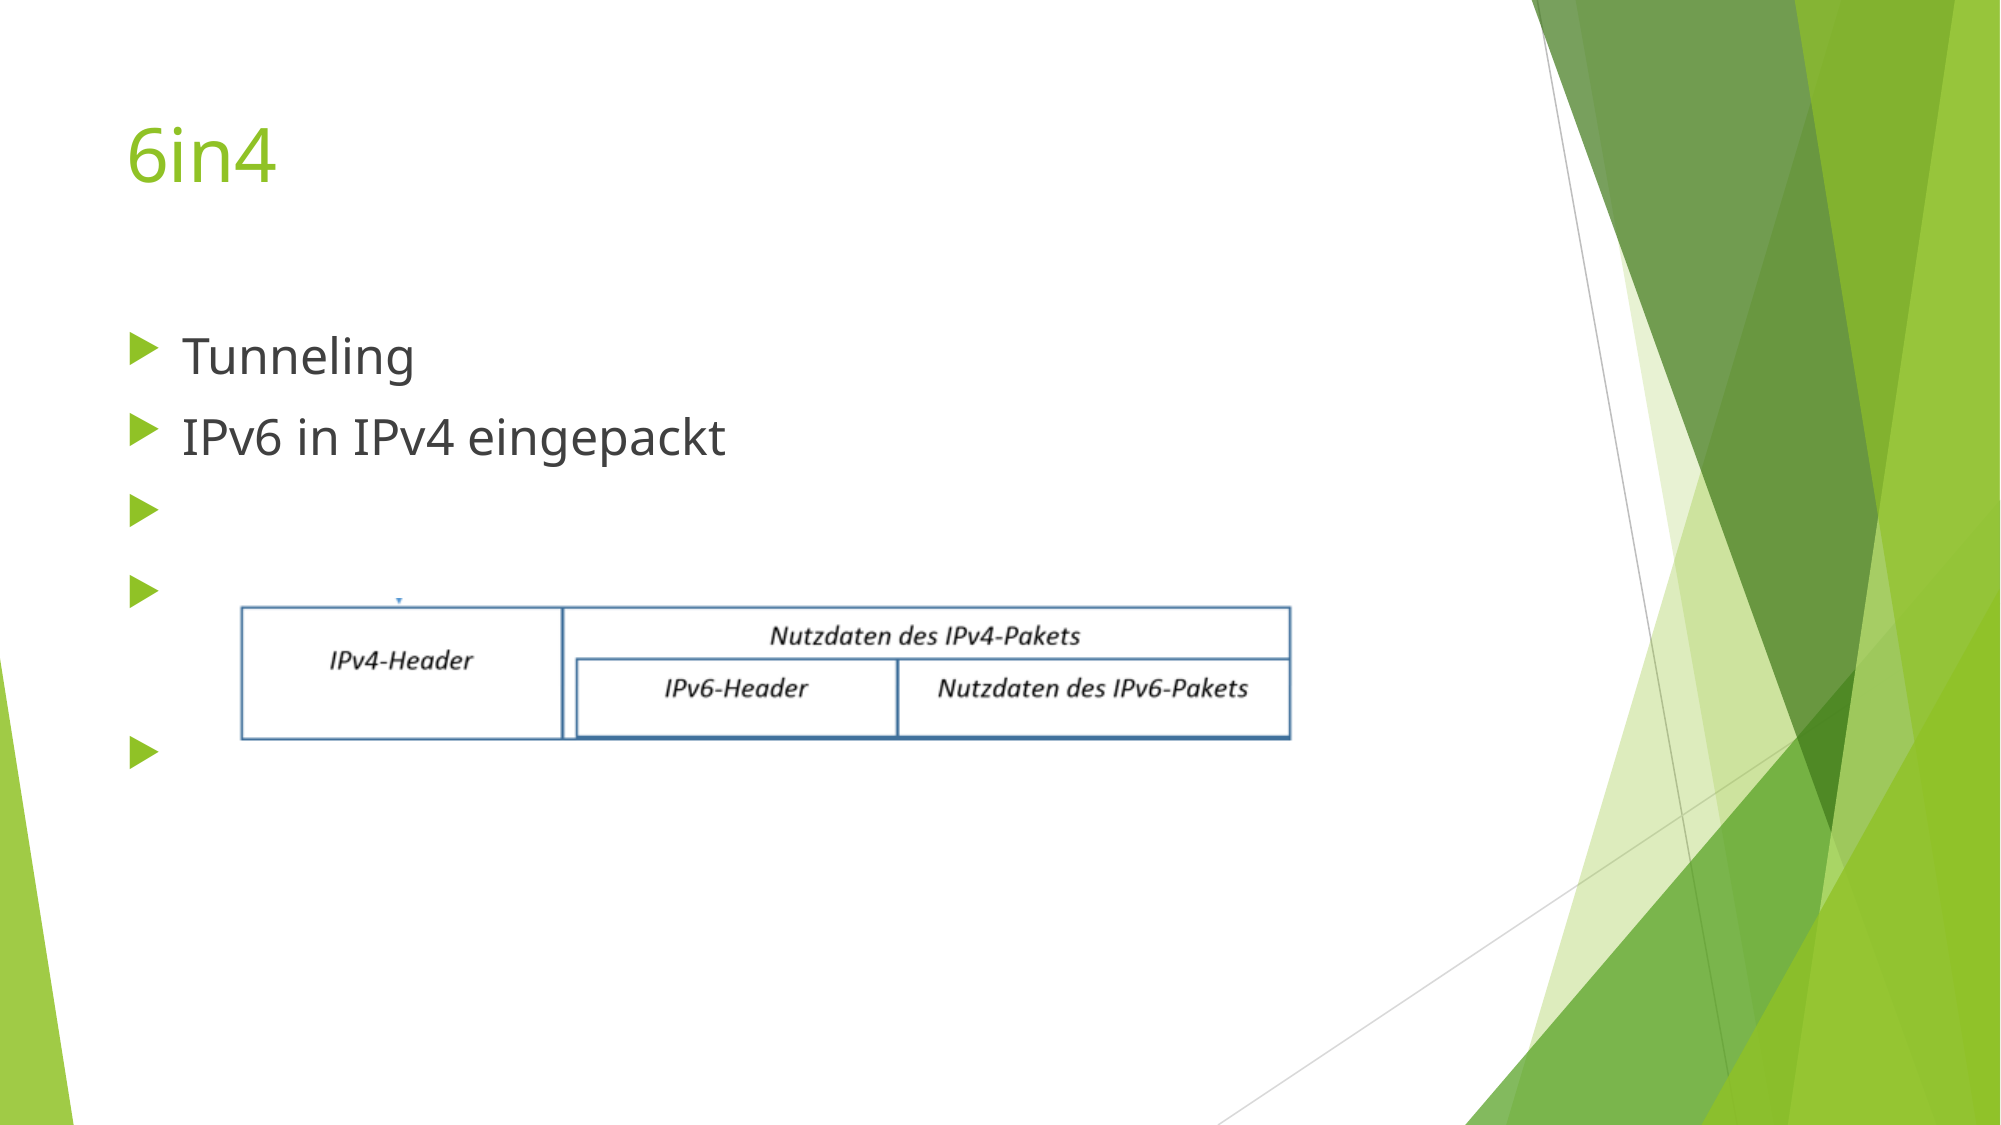

# 6in4
Tunneling
IPv6 in IPv4 eingepackt